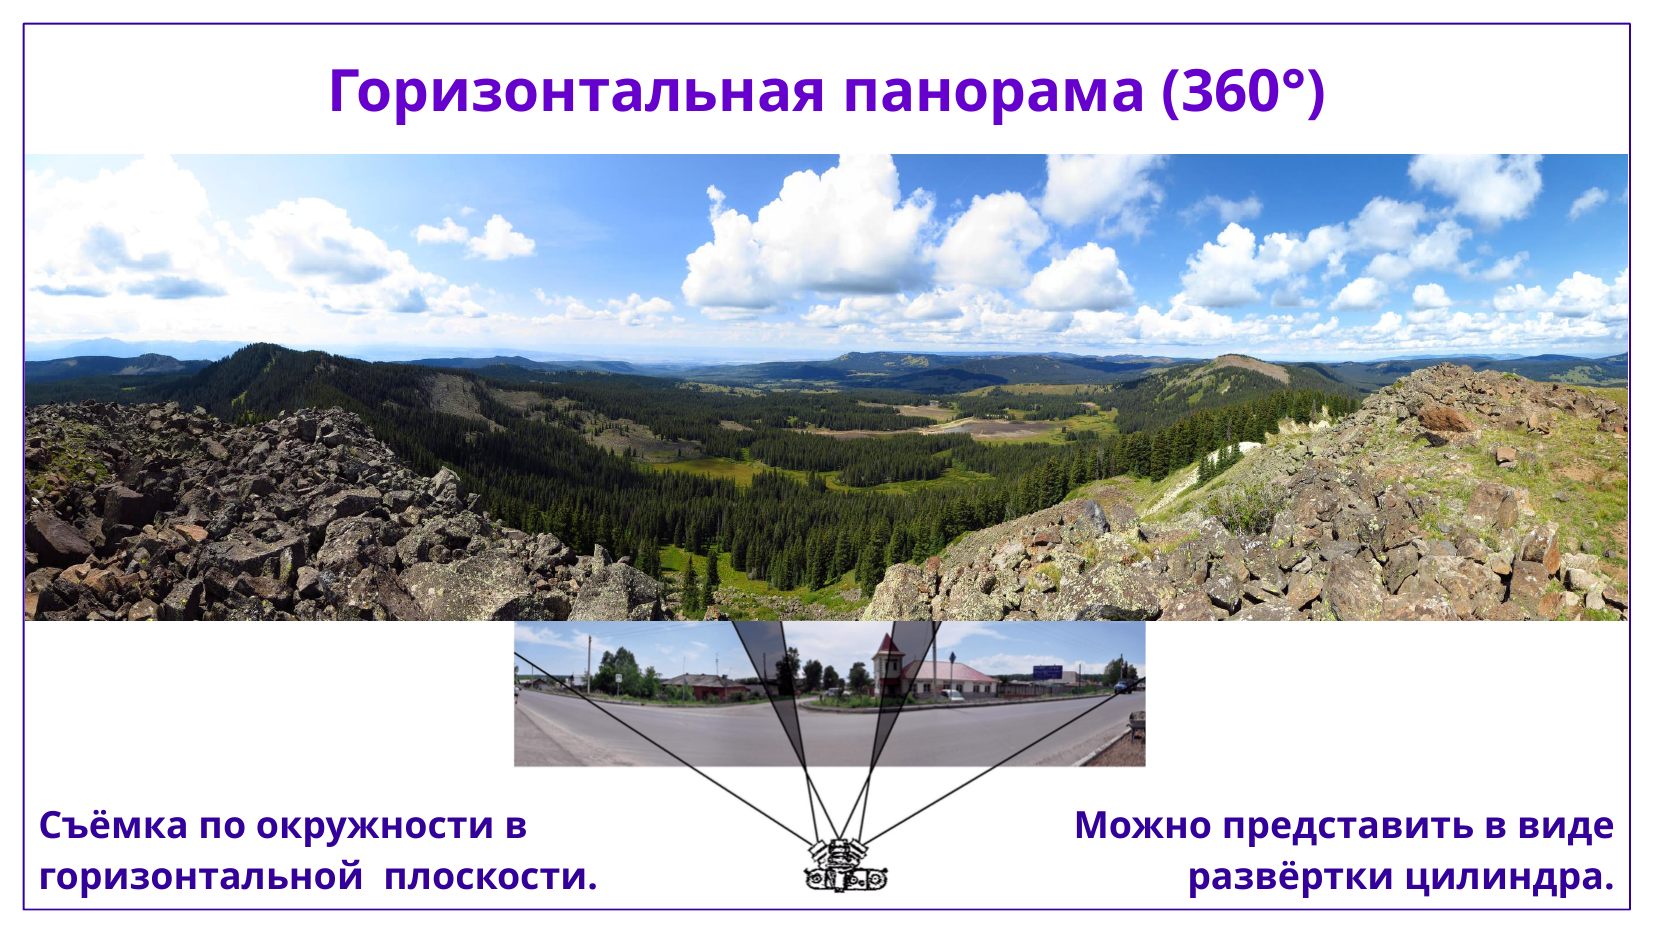

Когда говорят о 360-градусном фото и видео, имеется в виду 360º градусов во всех направлениях, то есть речь идёт о снимаемой сфере.
Горизонтальная панорама (360°)
Съёмка по окружности в горизонтальной плоскости.
Можно представить в виде
развёртки цилиндра.